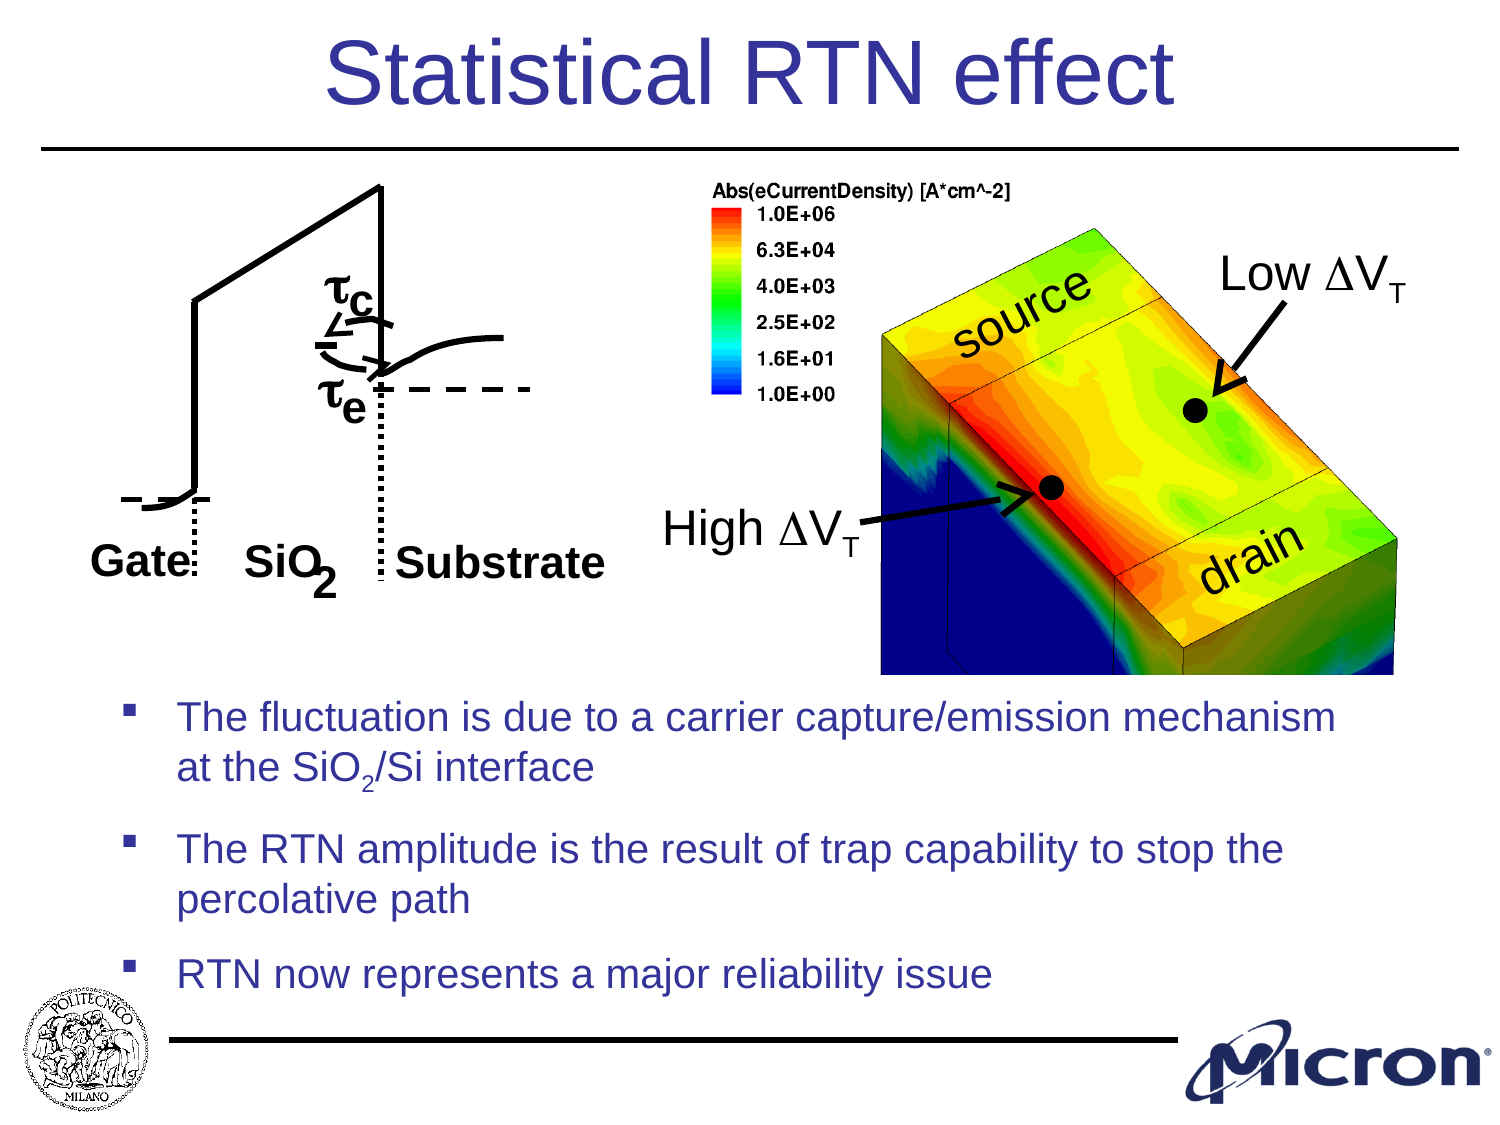

# Statistical RTN effect
Low VT
source
High VT
drain

c

e
Gate
SiO
Substrate
2
The fluctuation is due to a carrier capture/emission mechanism at the SiO2/Si interface
The RTN amplitude is the result of trap capability to stop the percolative path
RTN now represents a major reliability issue